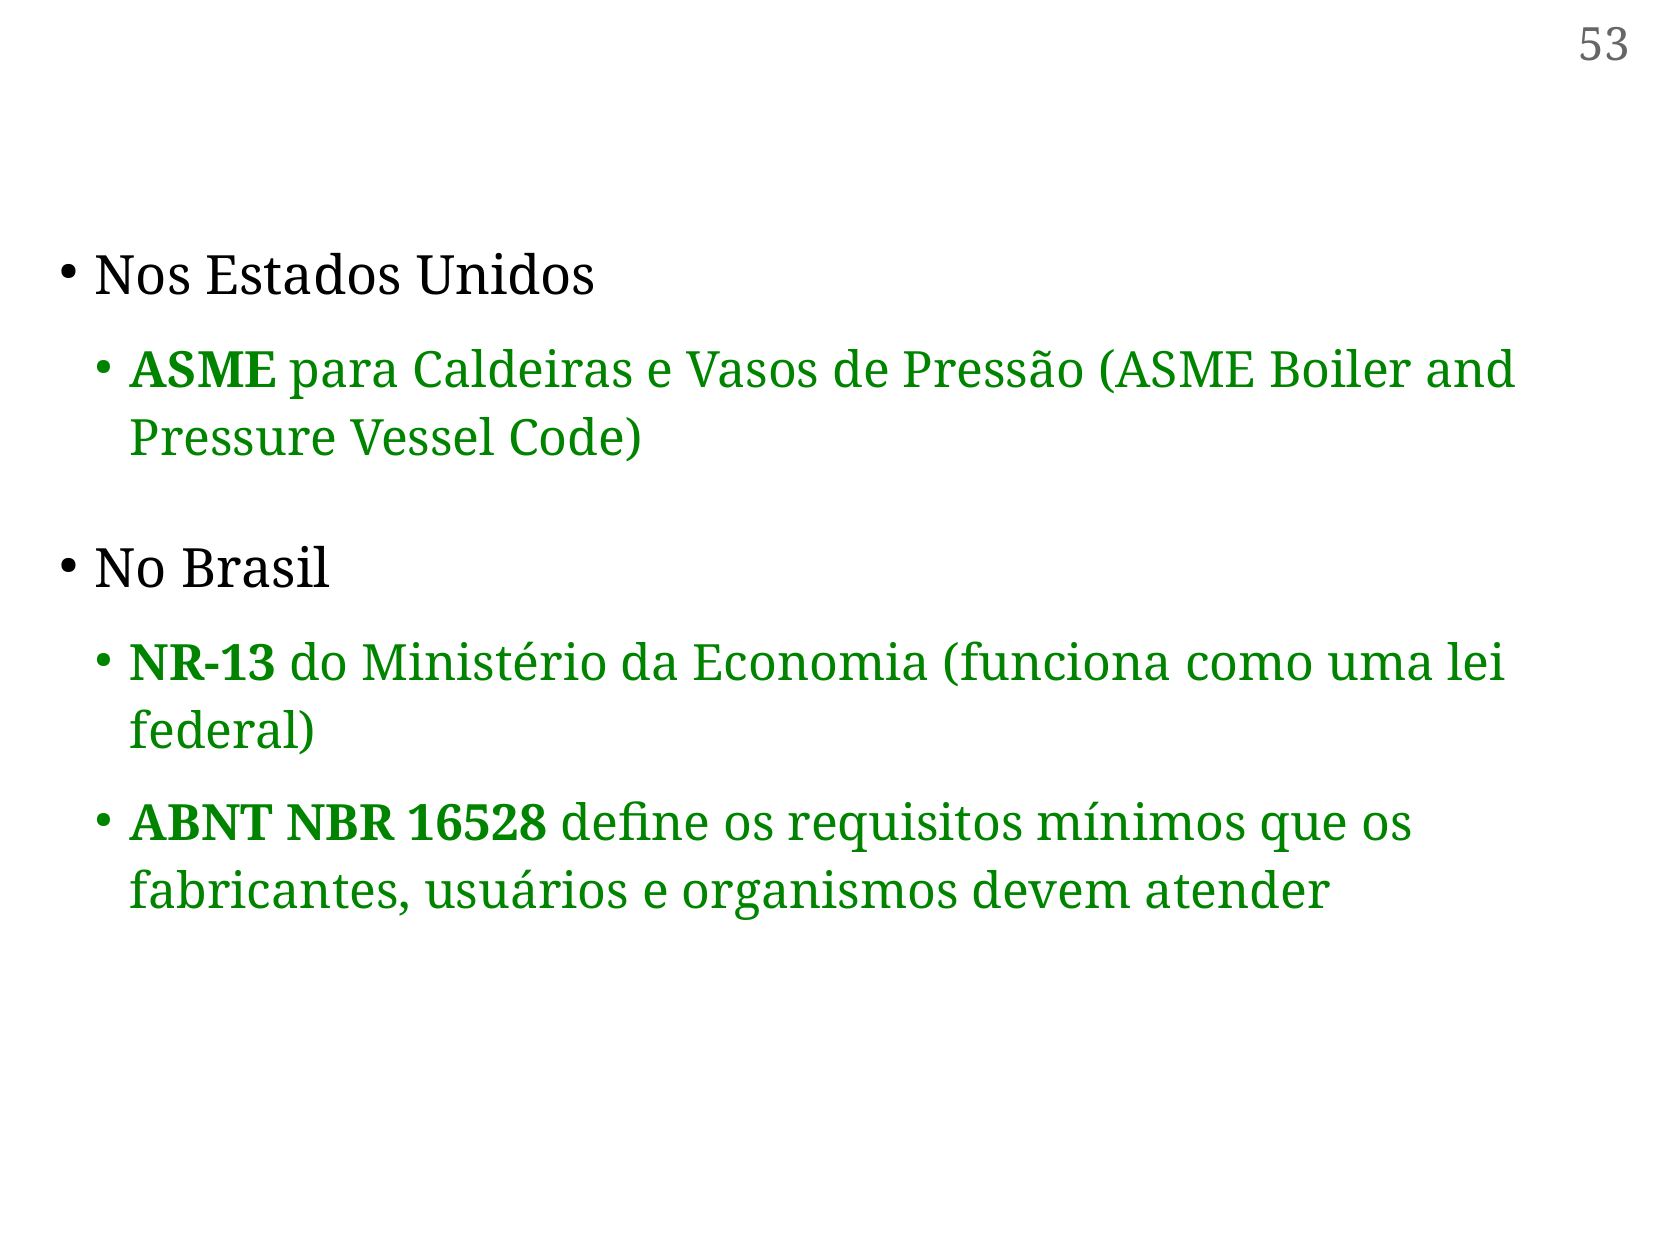

53
#
Nos Estados Unidos
ASME para Caldeiras e Vasos de Pressão (ASME Boiler and Pressure Vessel Code)
No Brasil
NR-13 do Ministério da Economia (funciona como uma lei federal)
ABNT NBR 16528 define os requisitos mínimos que os fabricantes, usuários e organismos devem atender